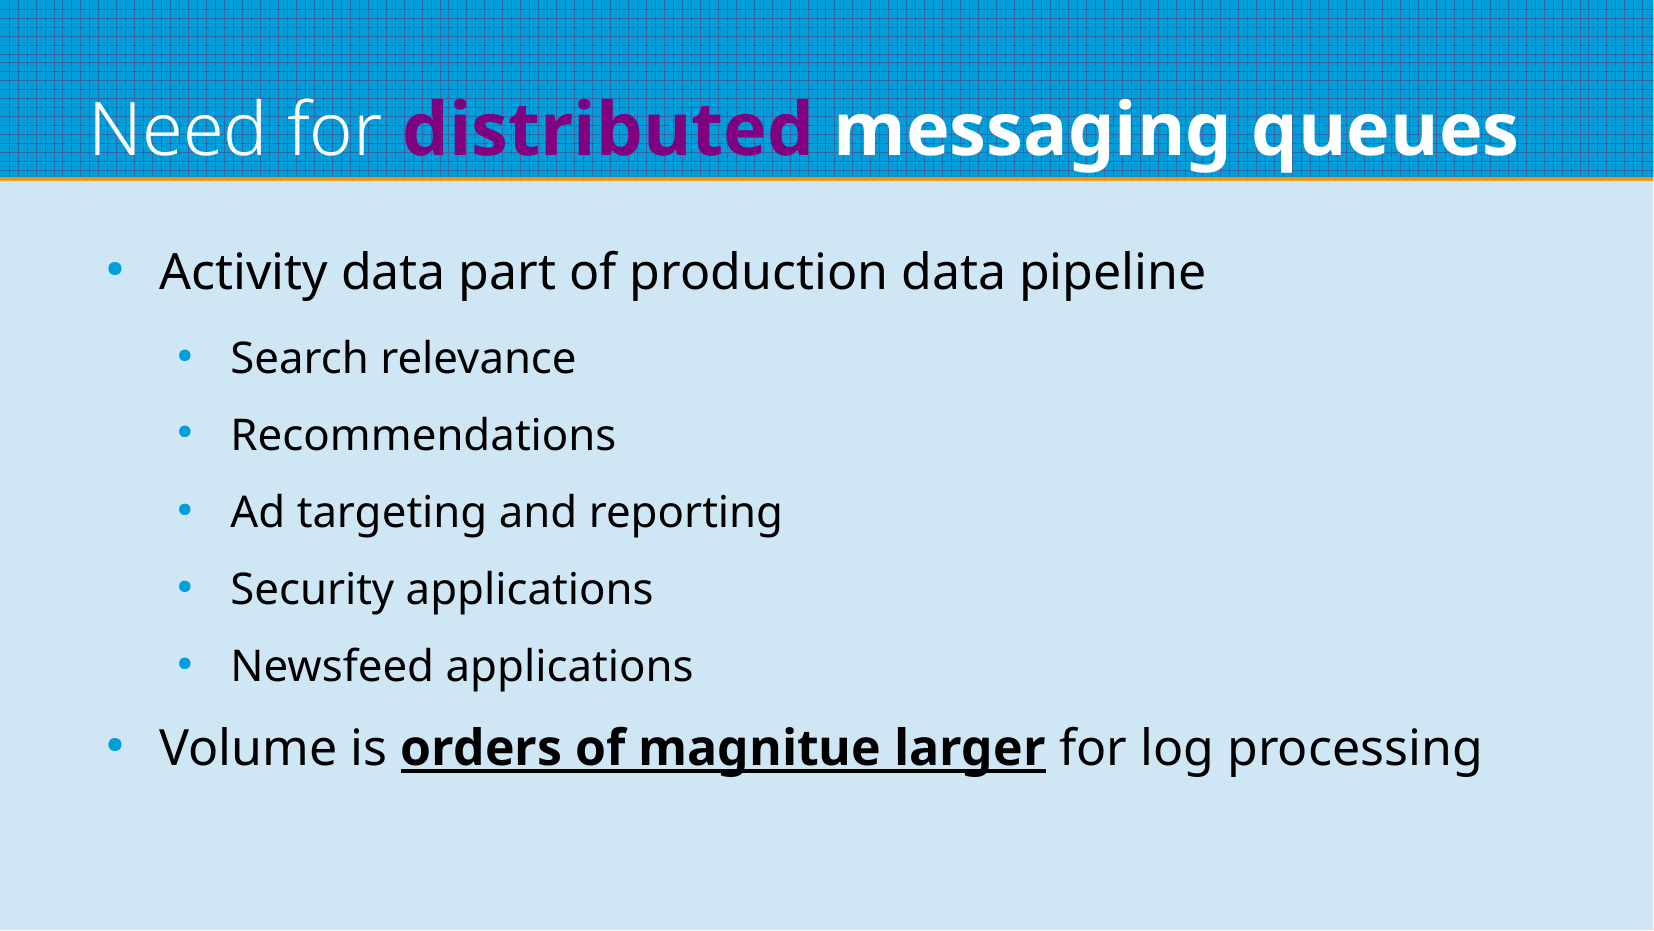

# Need for distributed messaging queues
Activity data part of production data pipeline
Search relevance
Recommendations
Ad targeting and reporting
Security applications
Newsfeed applications
Volume is orders of magnitue larger for log processing